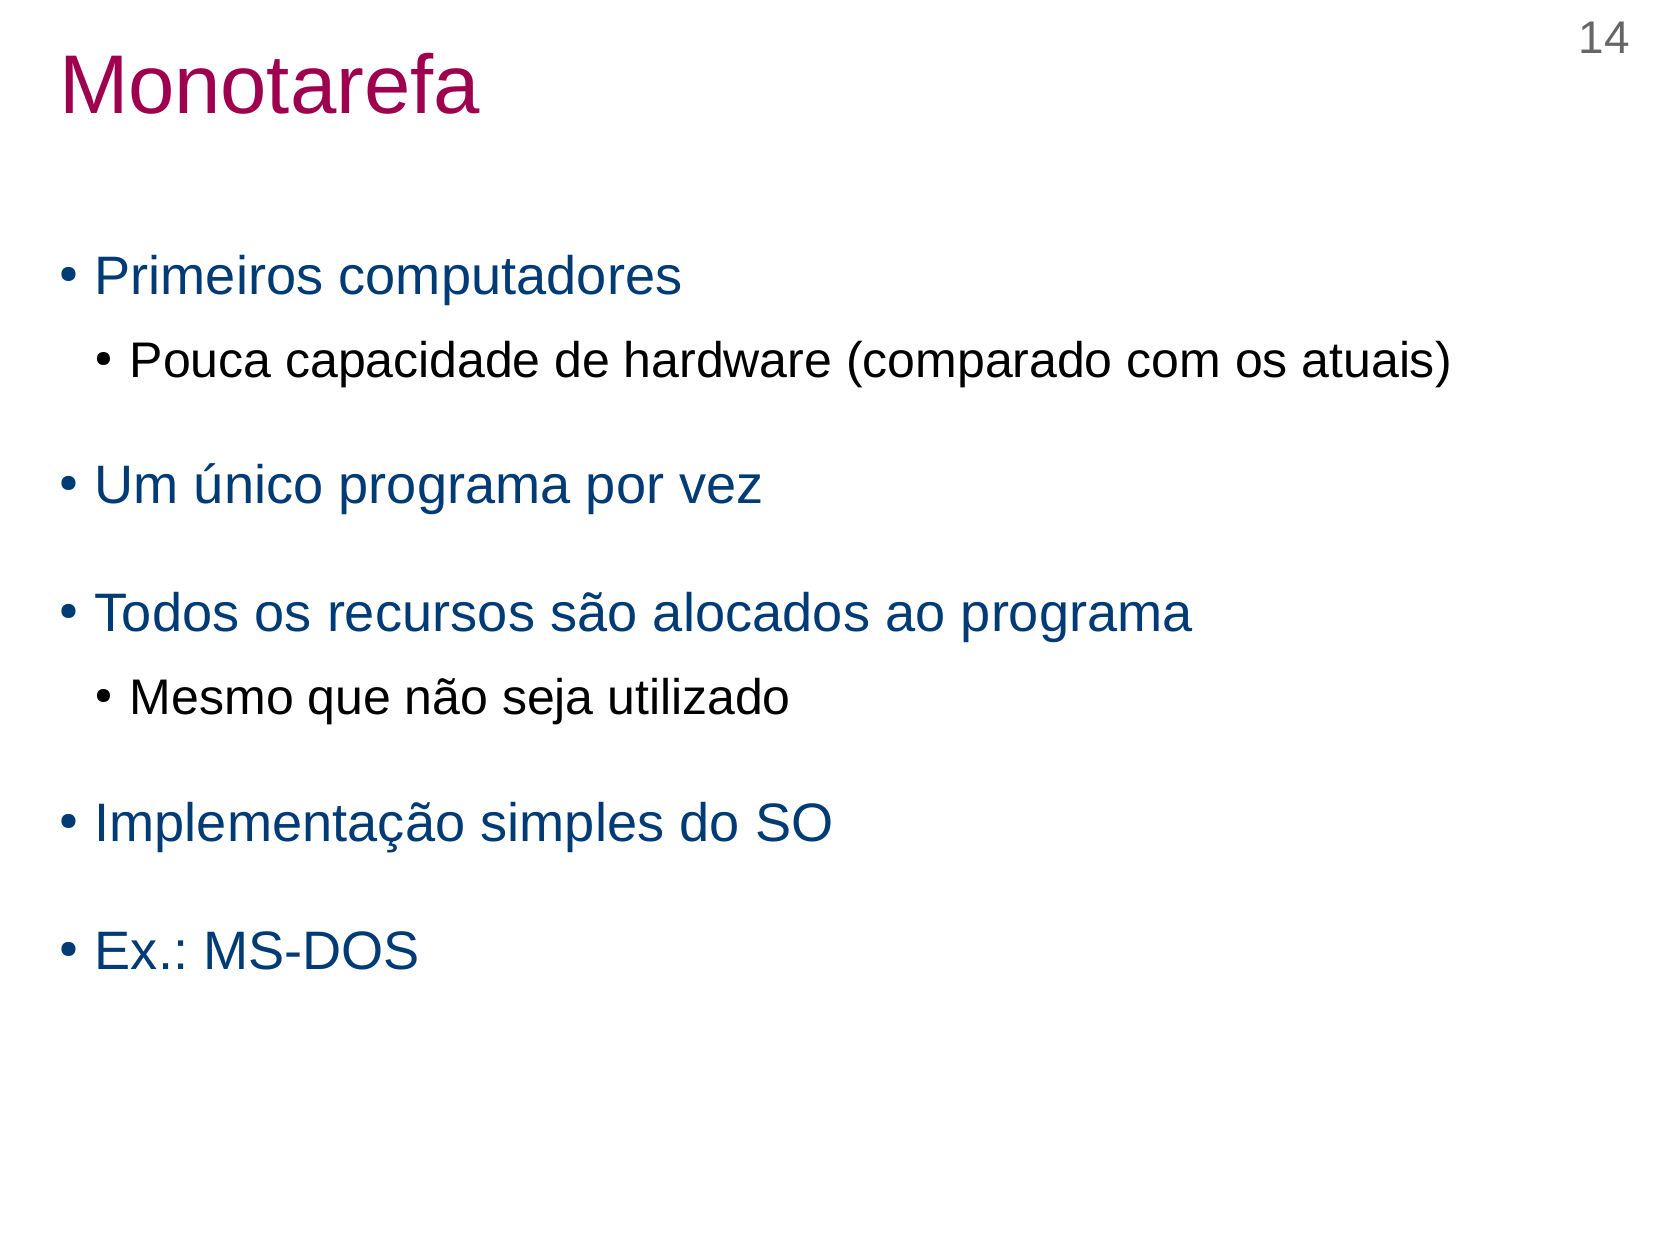

14
# Monotarefa
Primeiros computadores
Pouca capacidade de hardware (comparado com os atuais)
Um único programa por vez
Todos os recursos são alocados ao programa
Mesmo que não seja utilizado
Implementação simples do SO
Ex.: MS-DOS